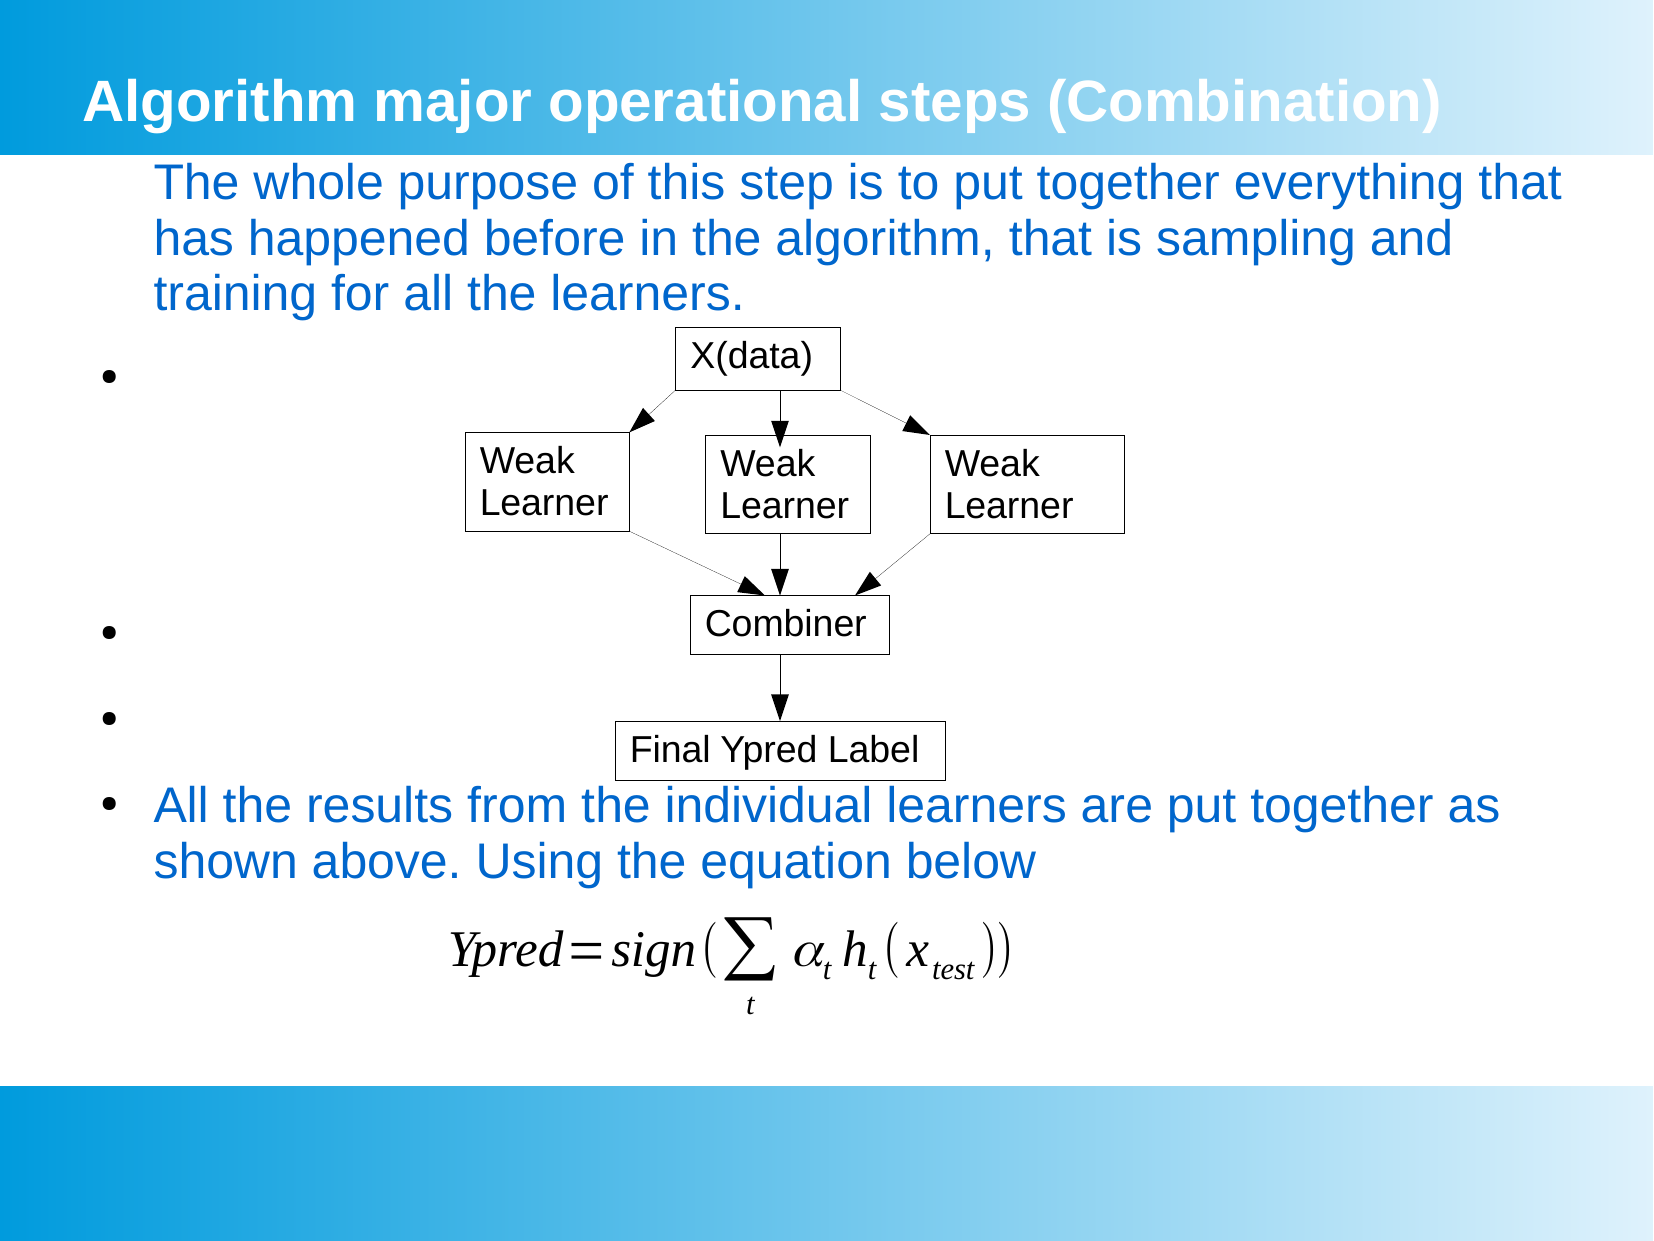

# Algorithm major operational steps (Combination)
The whole purpose of this step is to put together everything that has happened before in the algorithm, that is sampling and training for all the learners.
All the results from the individual learners are put together as shown above. Using the equation below
X(data)
Weak Learner
Weak Learner
Weak Learner
Combiner
Final Ypred Label